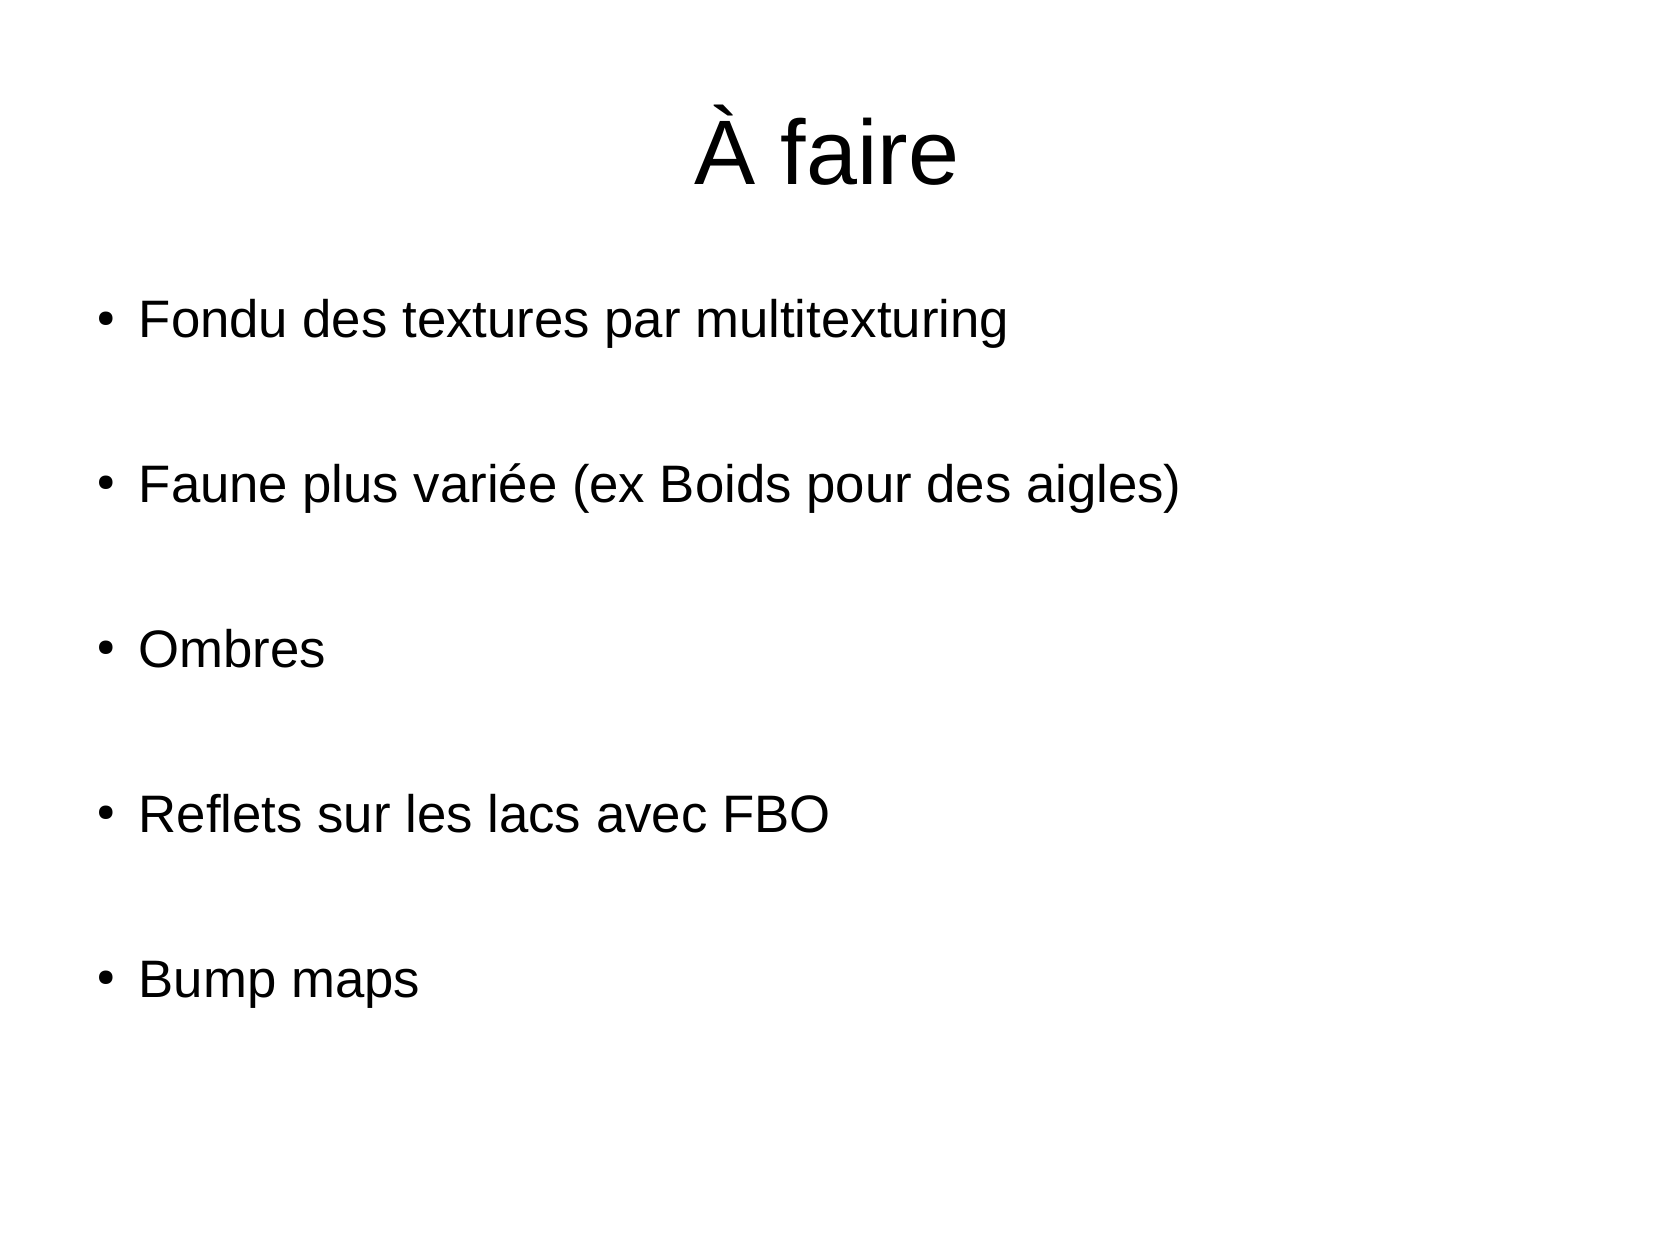

# À faire
Fondu des textures par multitexturing
Faune plus variée (ex Boids pour des aigles)
Ombres
Reflets sur les lacs avec FBO
Bump maps